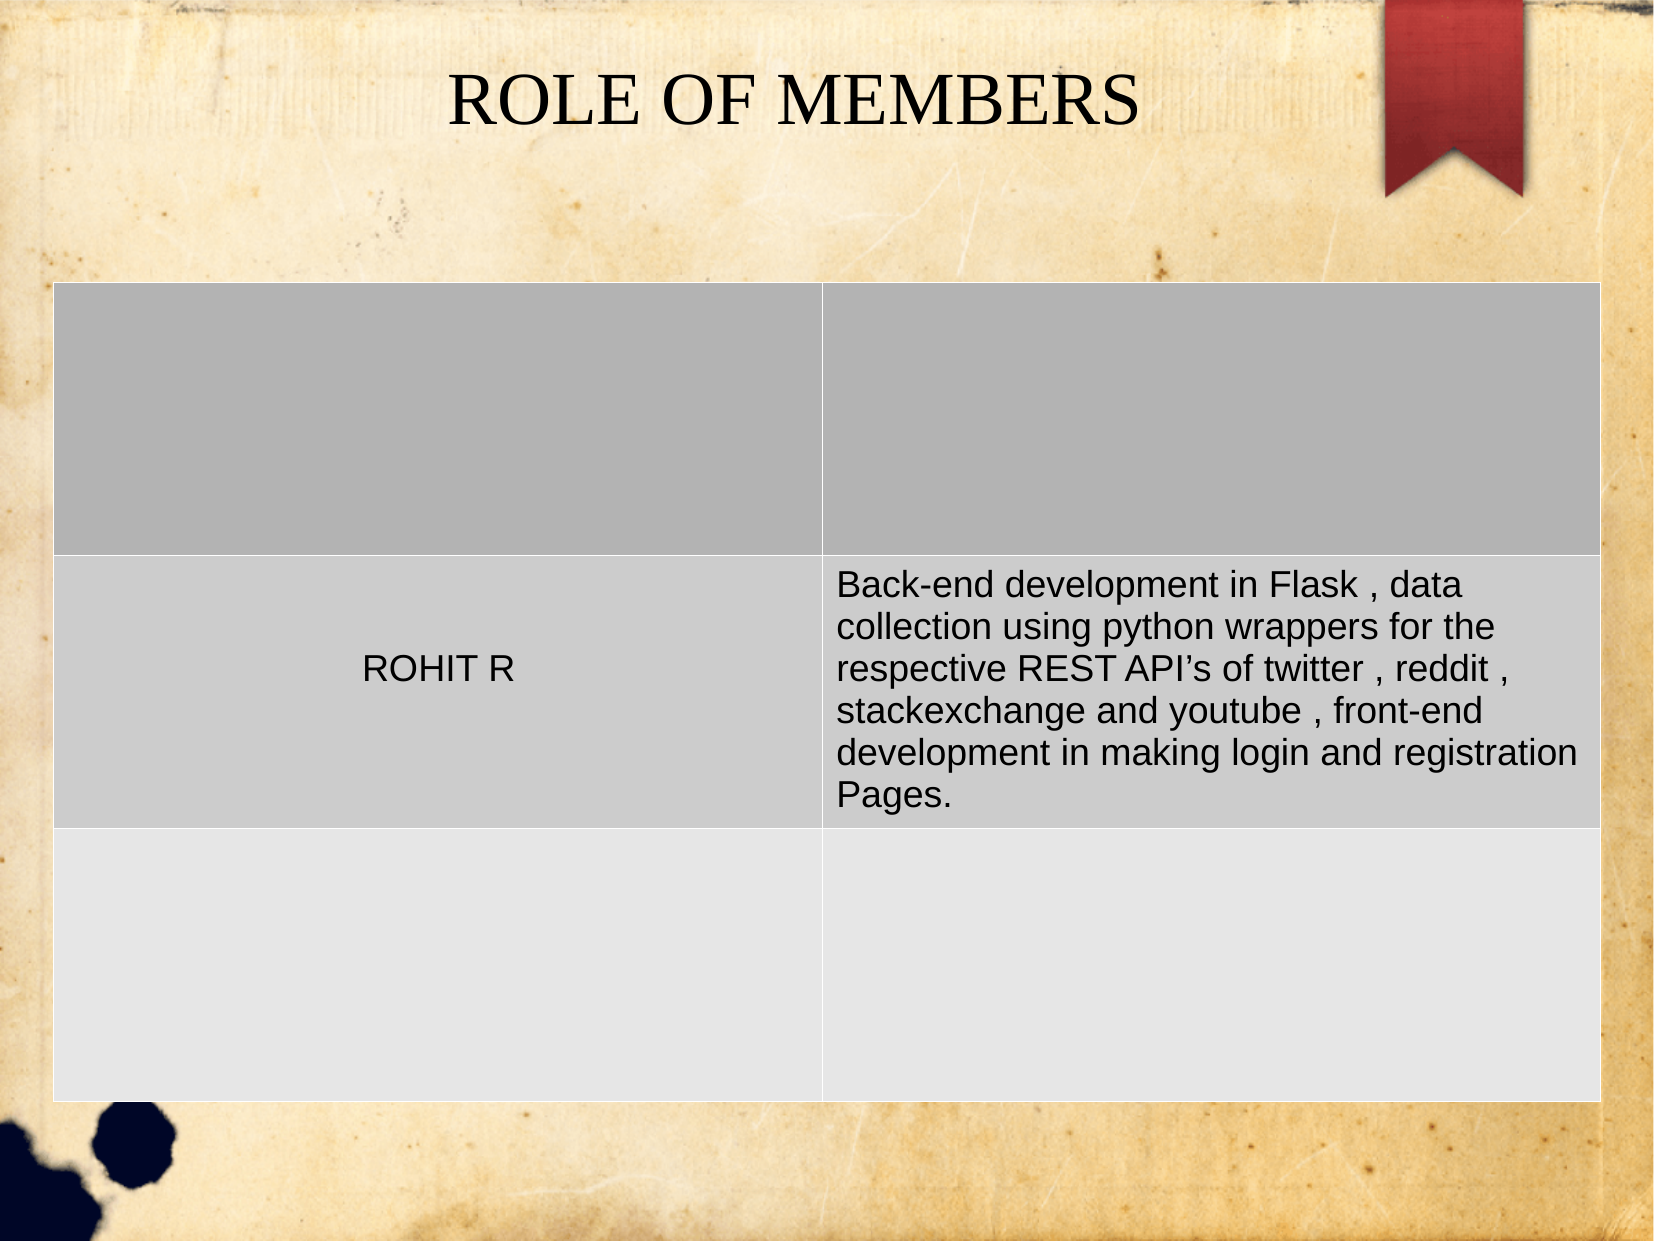

# ROLE OF MEMBERS
| | |
| --- | --- |
| ROHIT R | Back-end development in Flask , data collection using python wrappers for the respective REST API’s of twitter , reddit , stackexchange and youtube , front-end development in making login and registration Pages. |
| | |